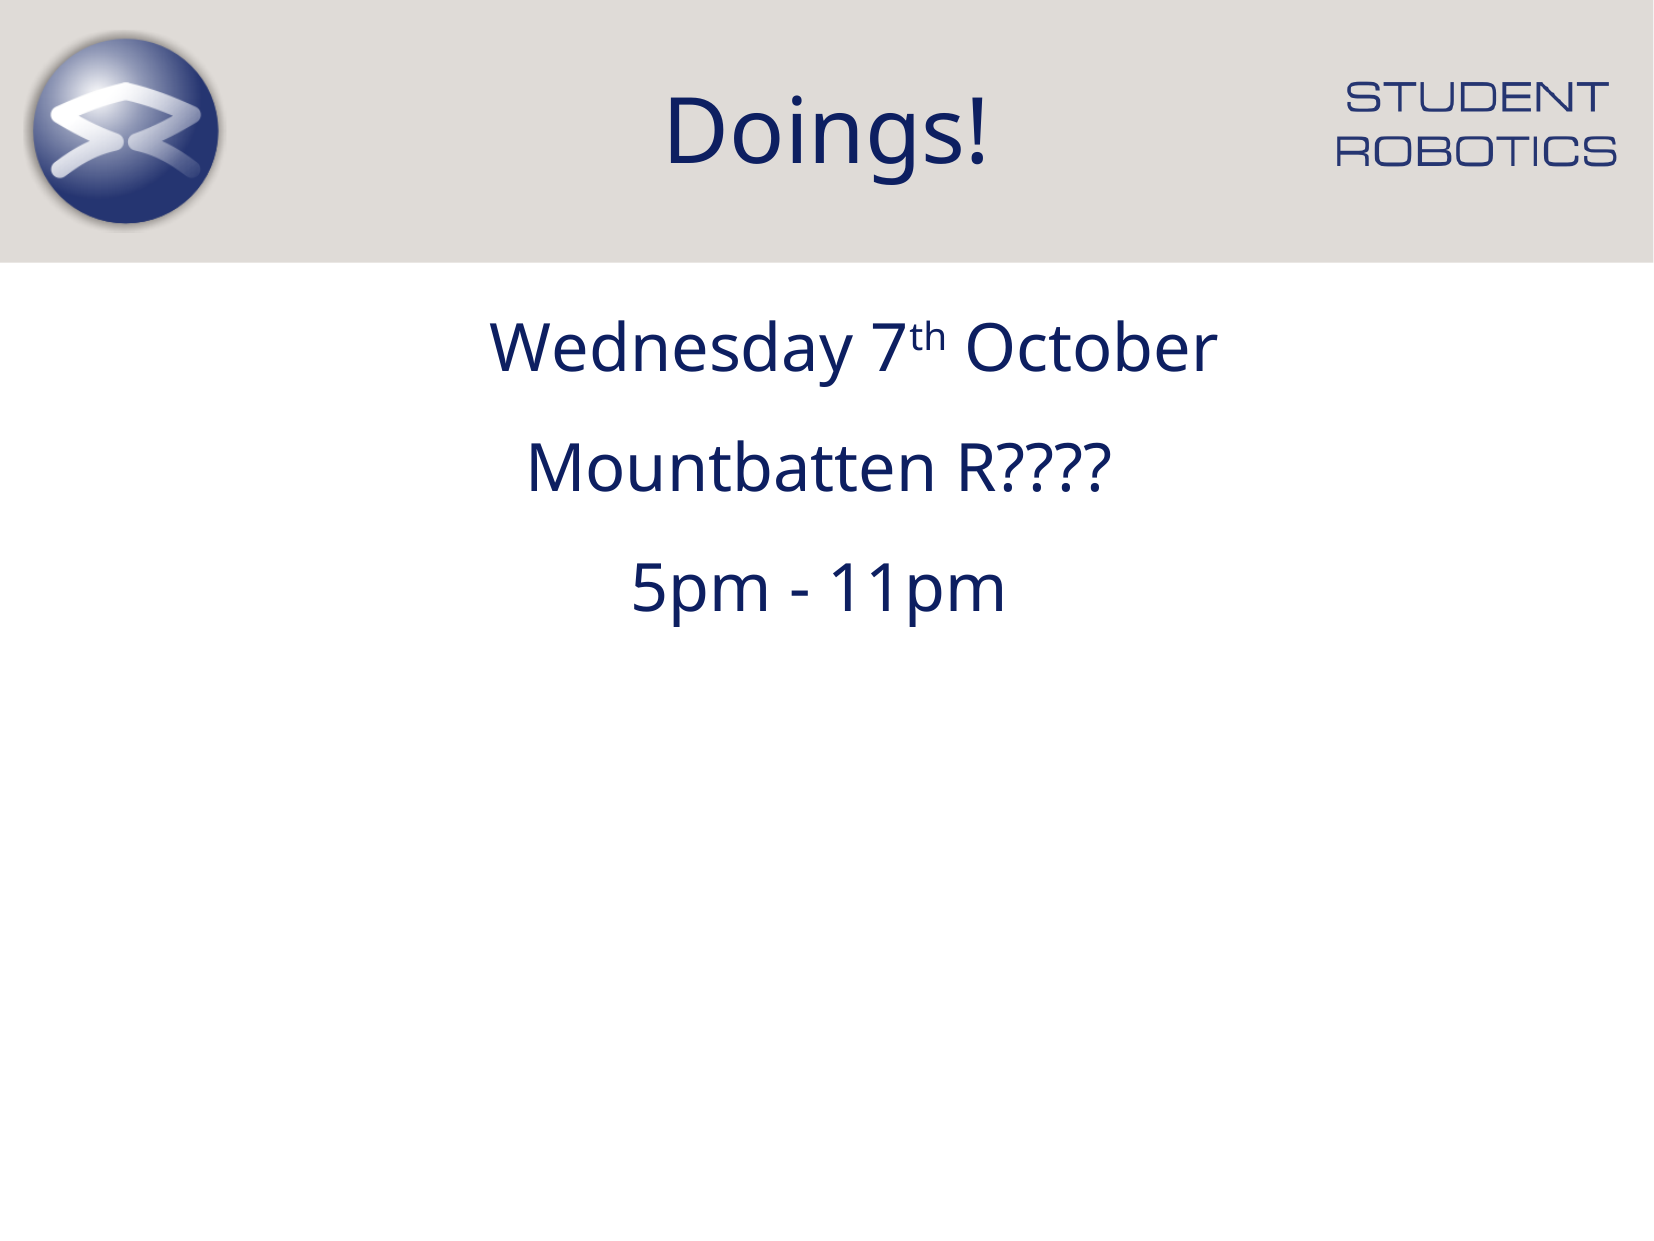

# Doings!
Wednesday 7th October
Mountbatten R????
5pm - 11pm